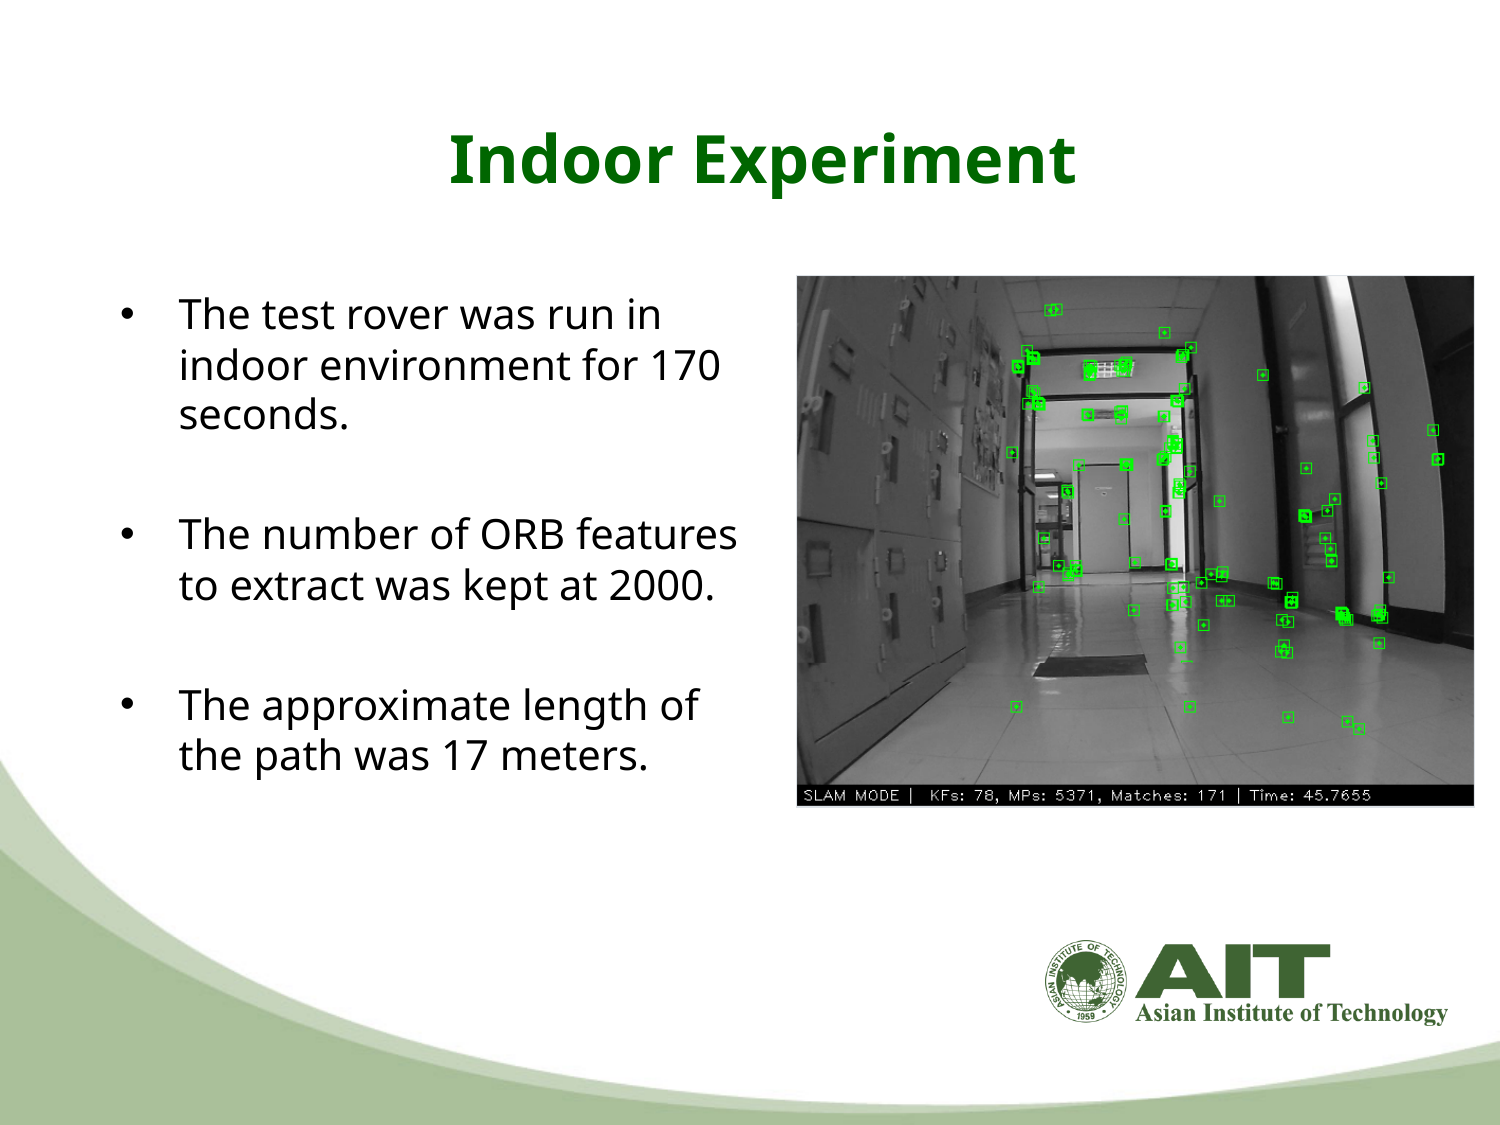

# Indoor Experiment
The test rover was run in indoor environment for 170 seconds.
The number of ORB features to extract was kept at 2000.
The approximate length of the path was 17 meters.